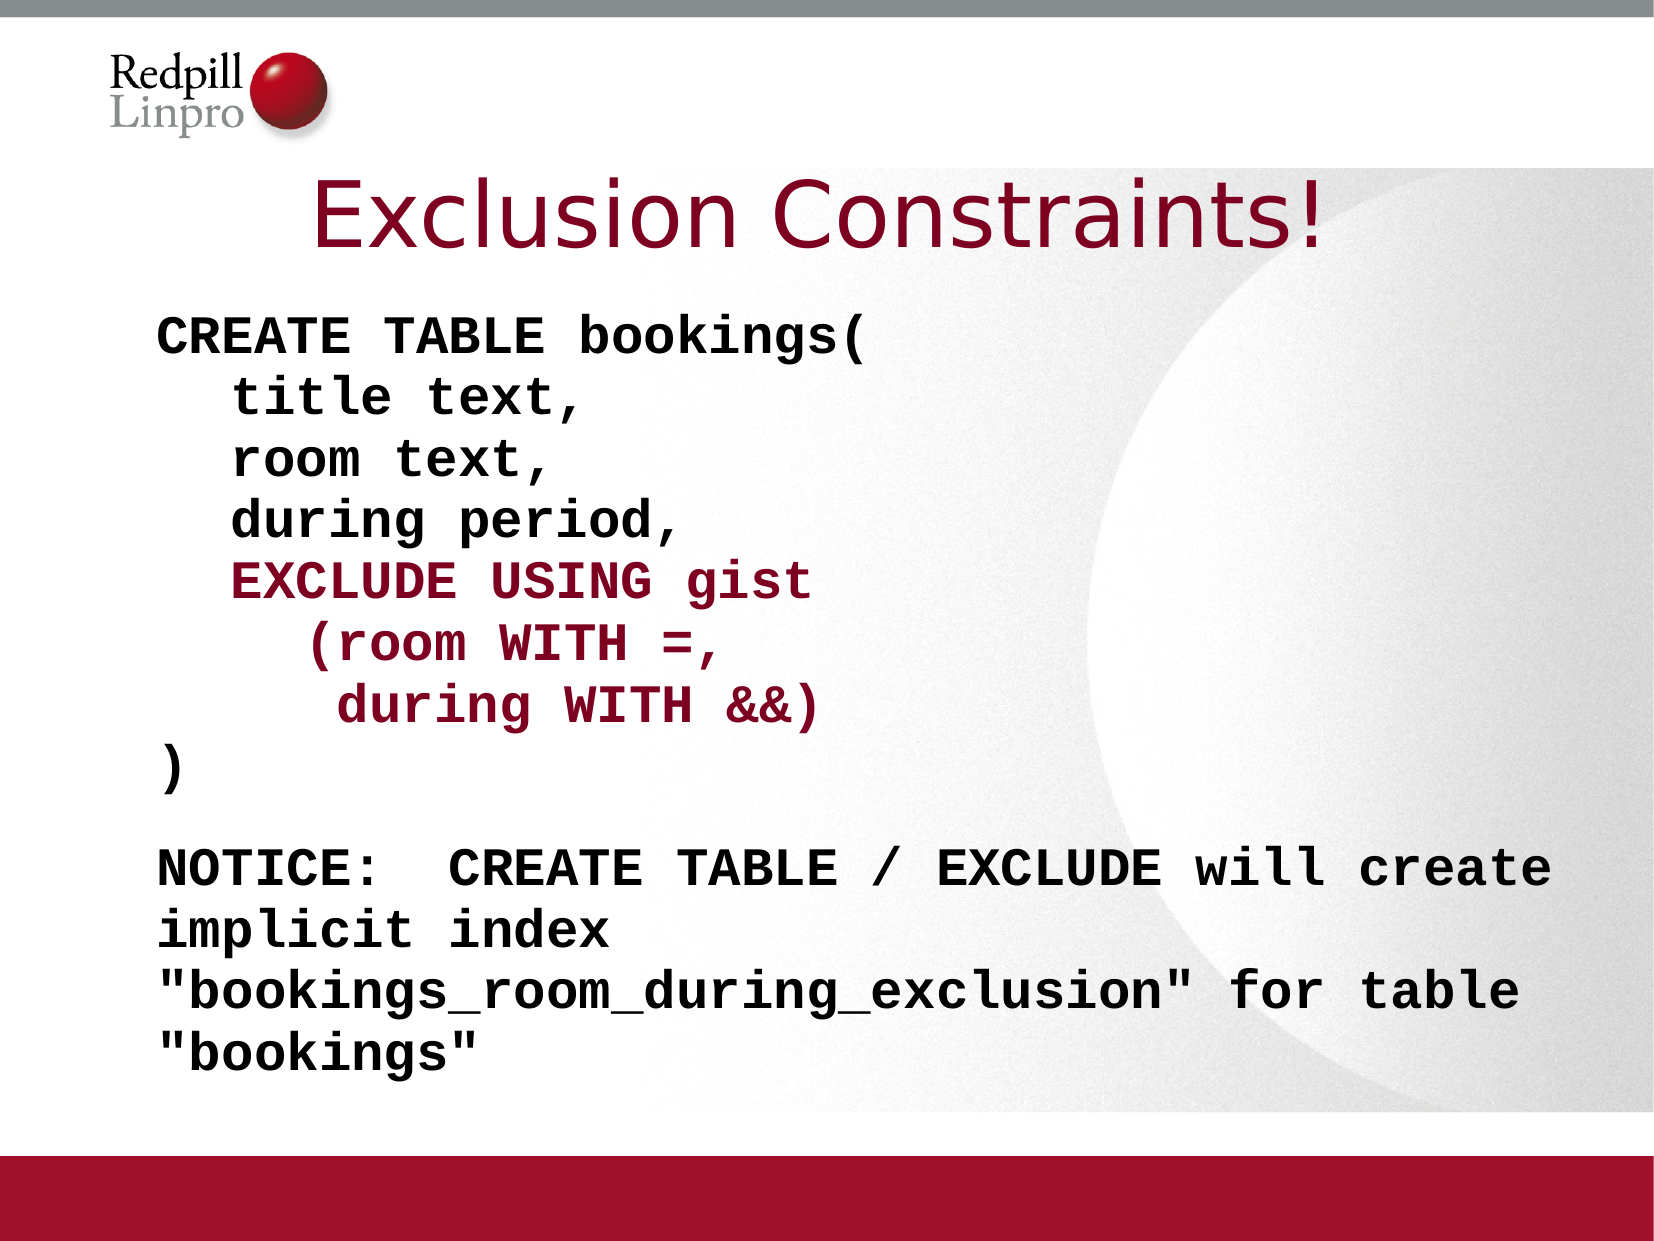

# Exclusion Constraints!
CREATE TABLE bookings(
	title text,
	room text,
	during period,
	EXCLUDE USING gist
		(room WITH =,
		 during WITH &&)
)
NOTICE: CREATE TABLE / EXCLUDE will create implicit index "bookings_room_during_exclusion" for table "bookings"